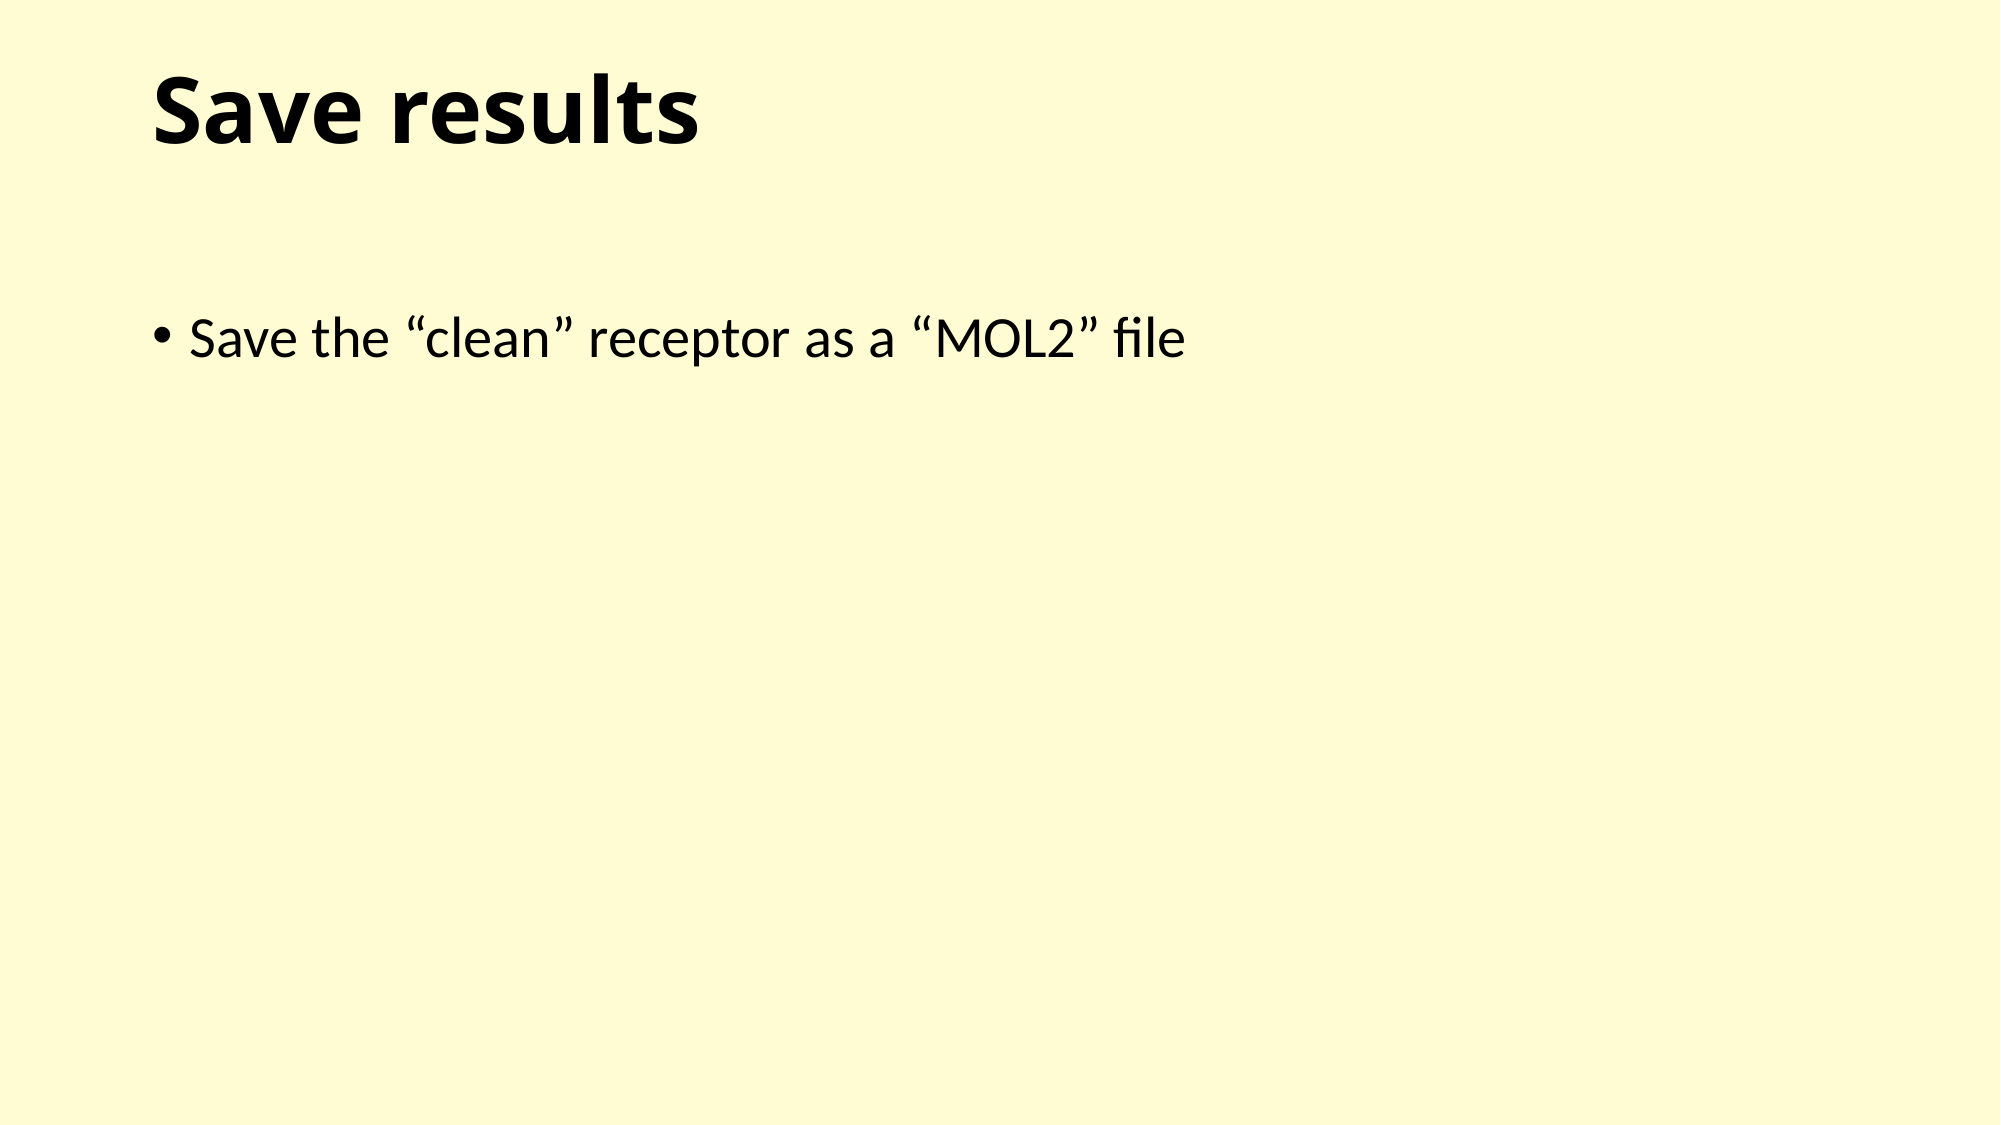

# Save results
Save the “clean” receptor as a “MOL2” file